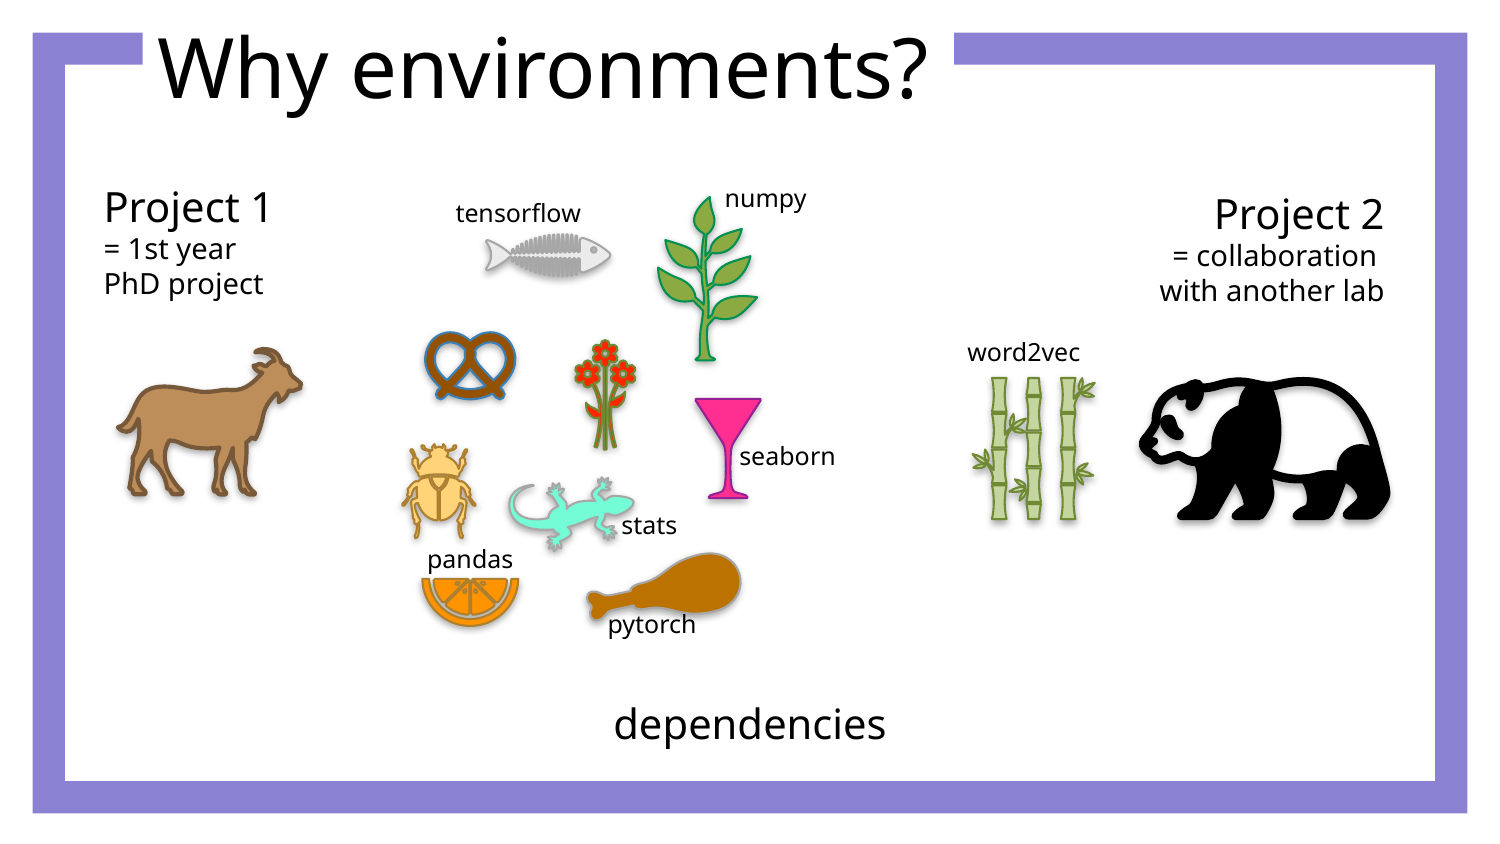

# Why environments?
Project 1
= 1st year
PhD project
numpy
Project 2
= collaboration
with another lab
tensorflow
word2vec
seaborn
stats
pandas
pytorch
dependencies